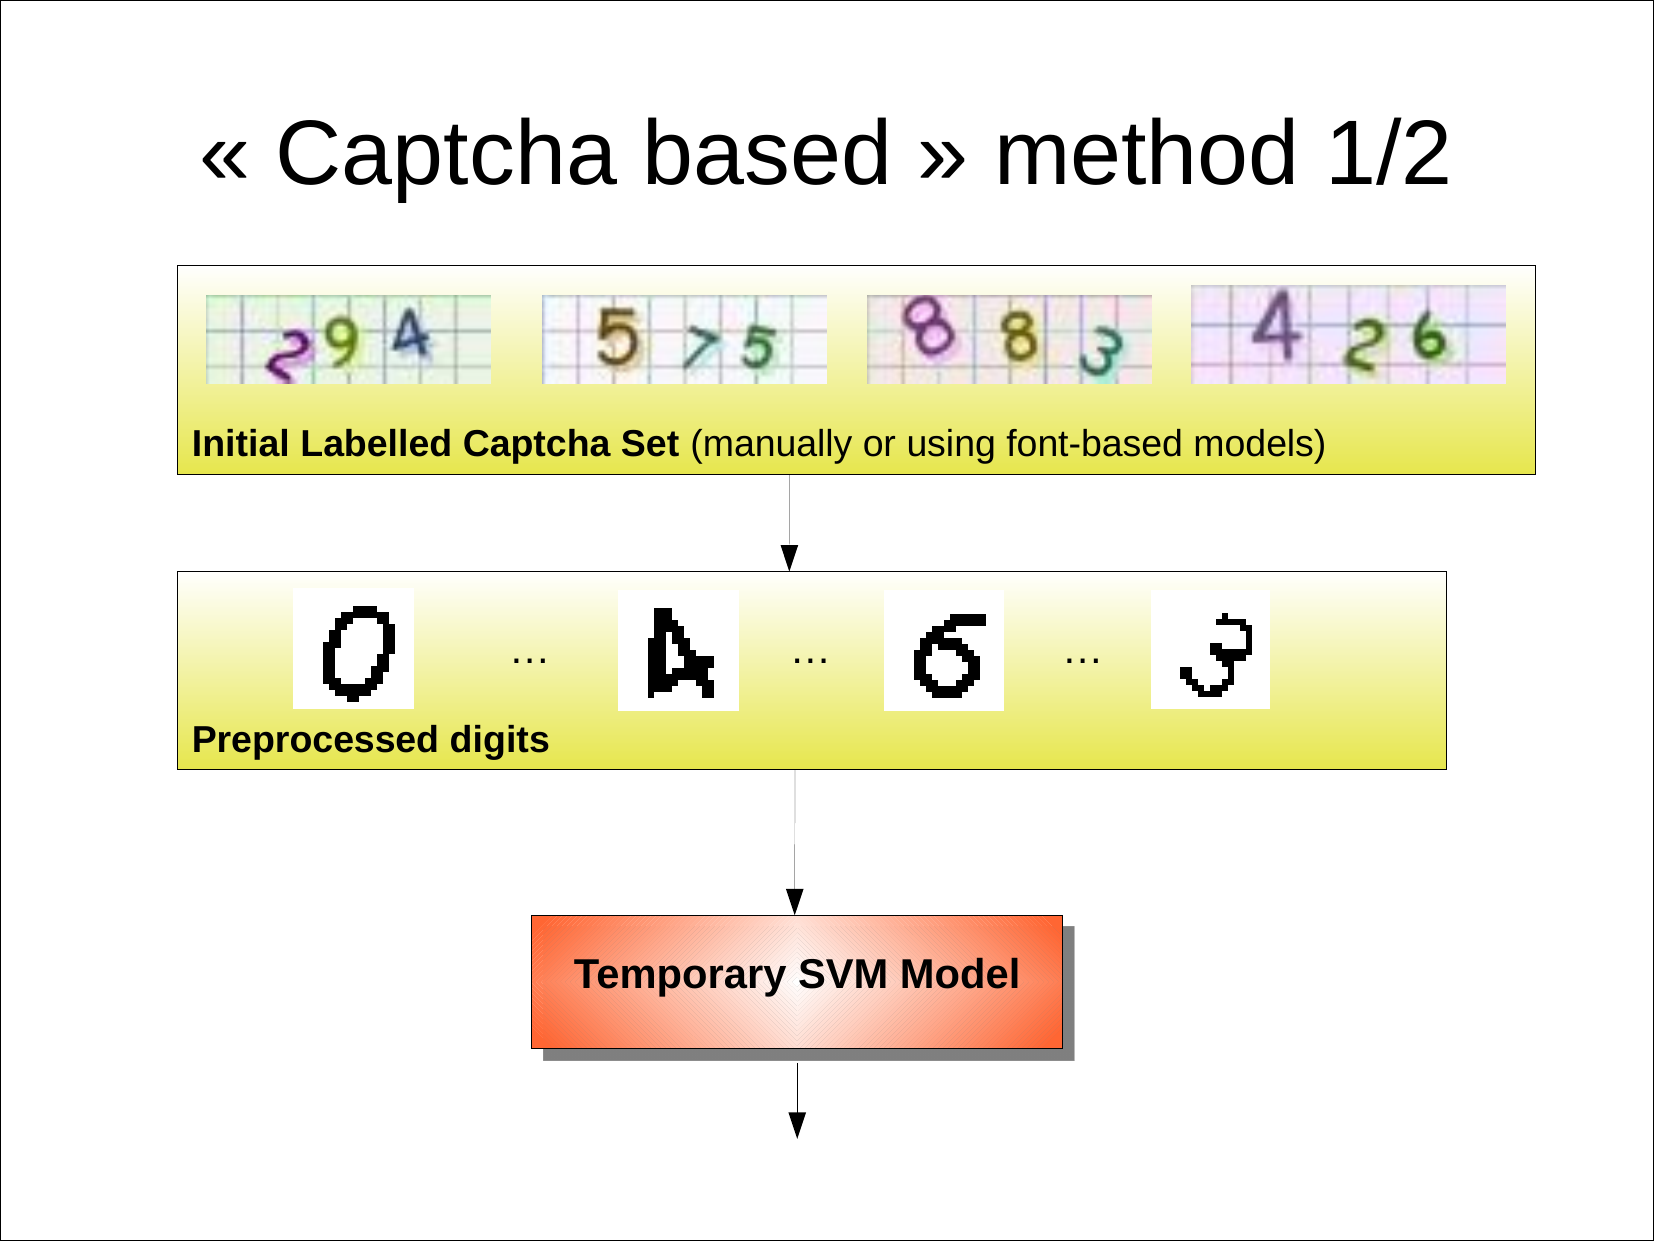

# « Captcha based » method 1/2
Initial Labelled Captcha Set (manually or using font-based models)
… 	 …	 …
Preprocessed digits
Temporary SVM Model